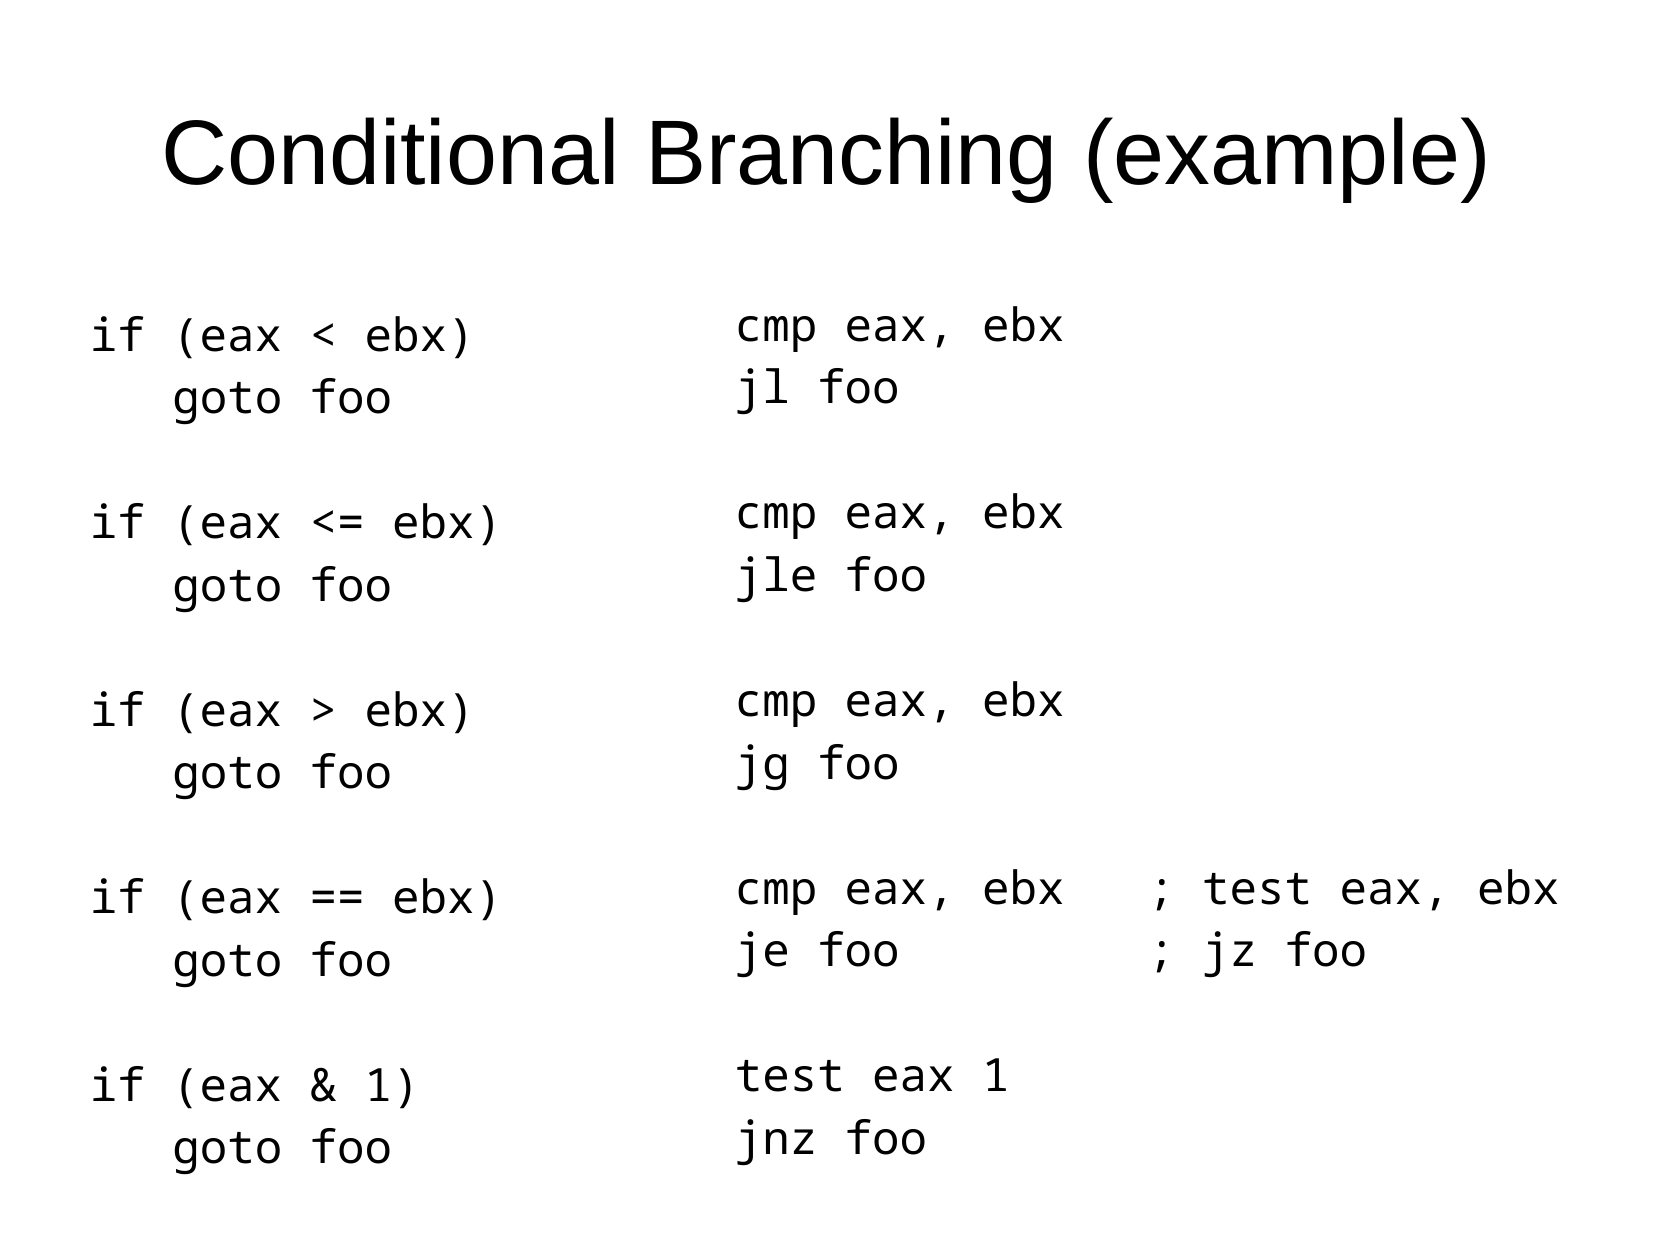

# Conditional Branching (example)
cmp eax, ebx
jl foo
cmp eax, ebx
jle foo
cmp eax, ebx
jg foo
cmp eax, ebx ; test eax, ebx
je foo ; jz foo
test eax 1
jnz foo
test eax 1
jz foo
if (eax < ebx)
 goto foo
if (eax <= ebx)
 goto foo
if (eax > ebx)
 goto foo
if (eax == ebx)
 goto foo
if (eax & 1)
 goto foo
if (!(eax & 1))
 goto foo